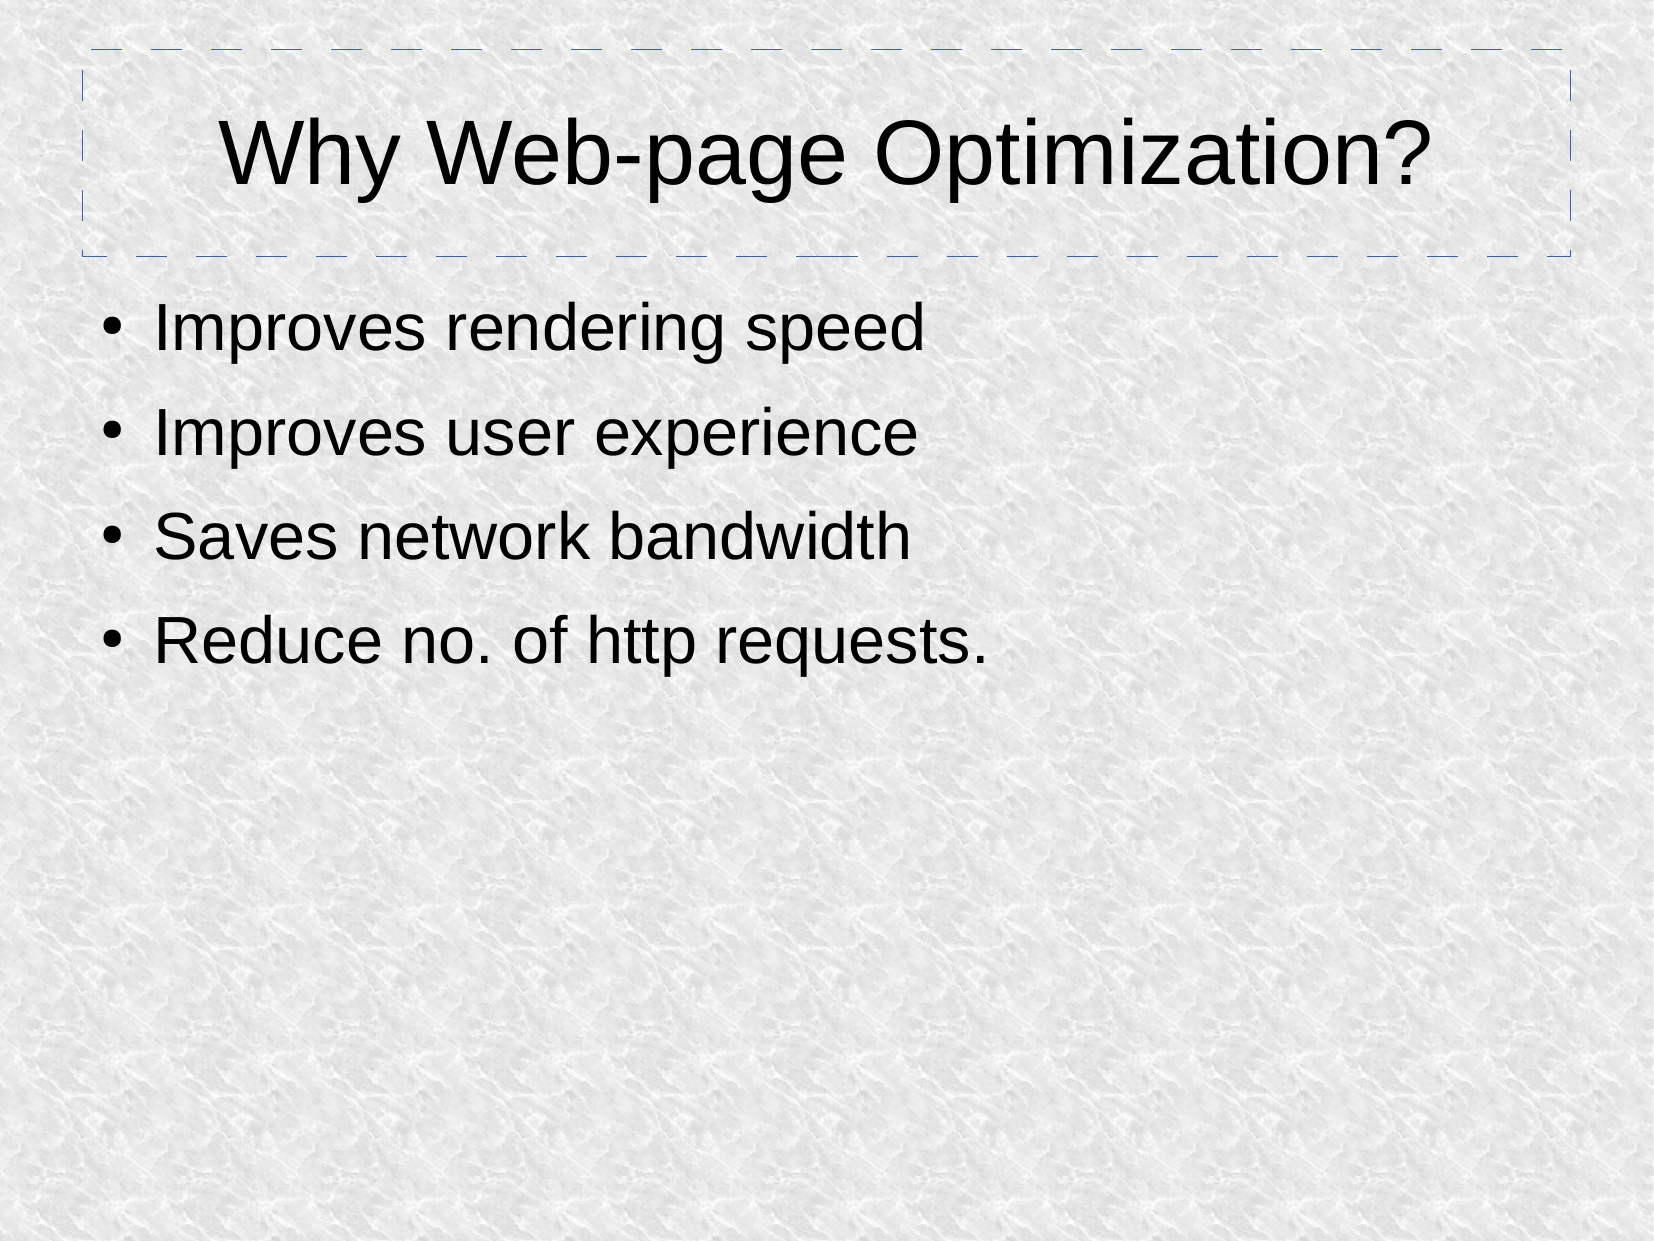

# Why Web-page Optimization?
Improves rendering speed
Improves user experience
Saves network bandwidth
Reduce no. of http requests.